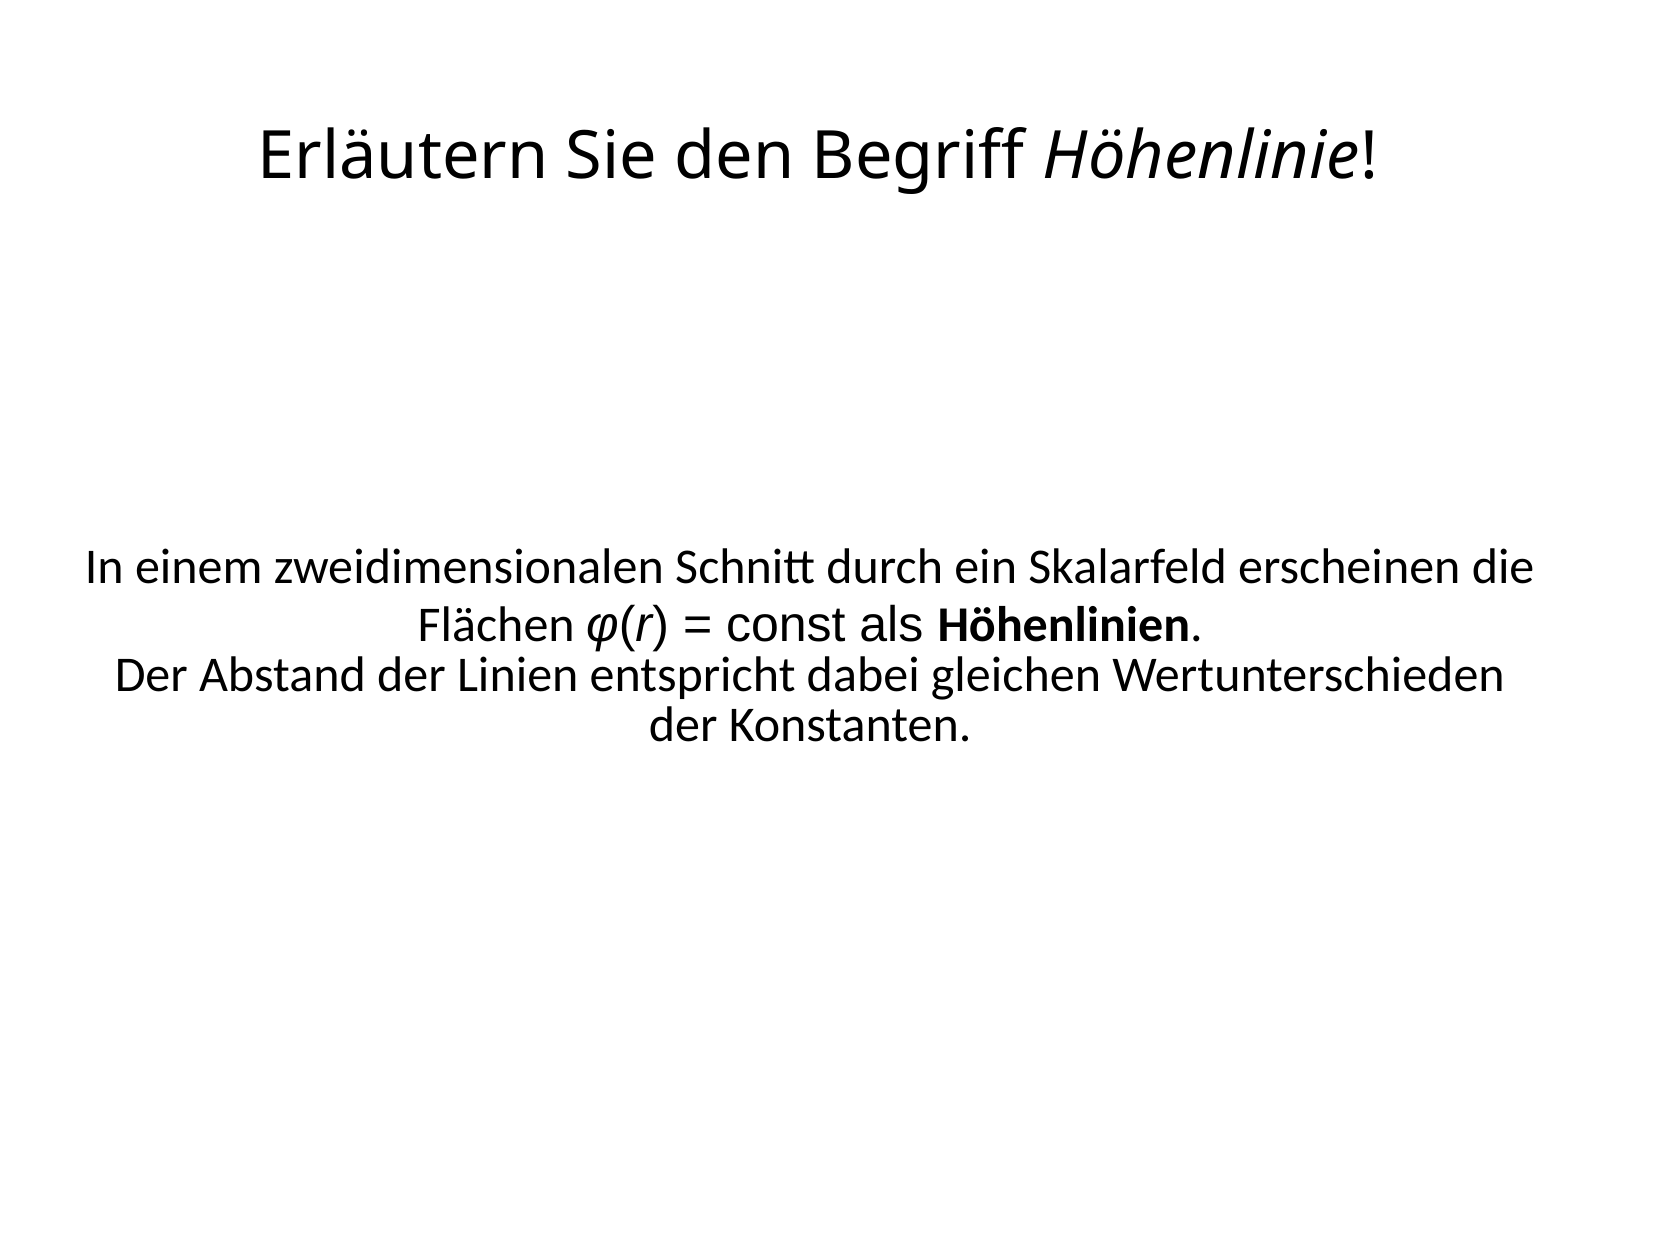

# Erläutern Sie den Begriff Höhenlinie!
In einem zweidimensionalen Schnitt durch ein Skalarfeld erscheinen die Flächen φ(r) = const als Höhenlinien.
Der Abstand der Linien entspricht dabei gleichen Wertunterschieden der Konstanten.